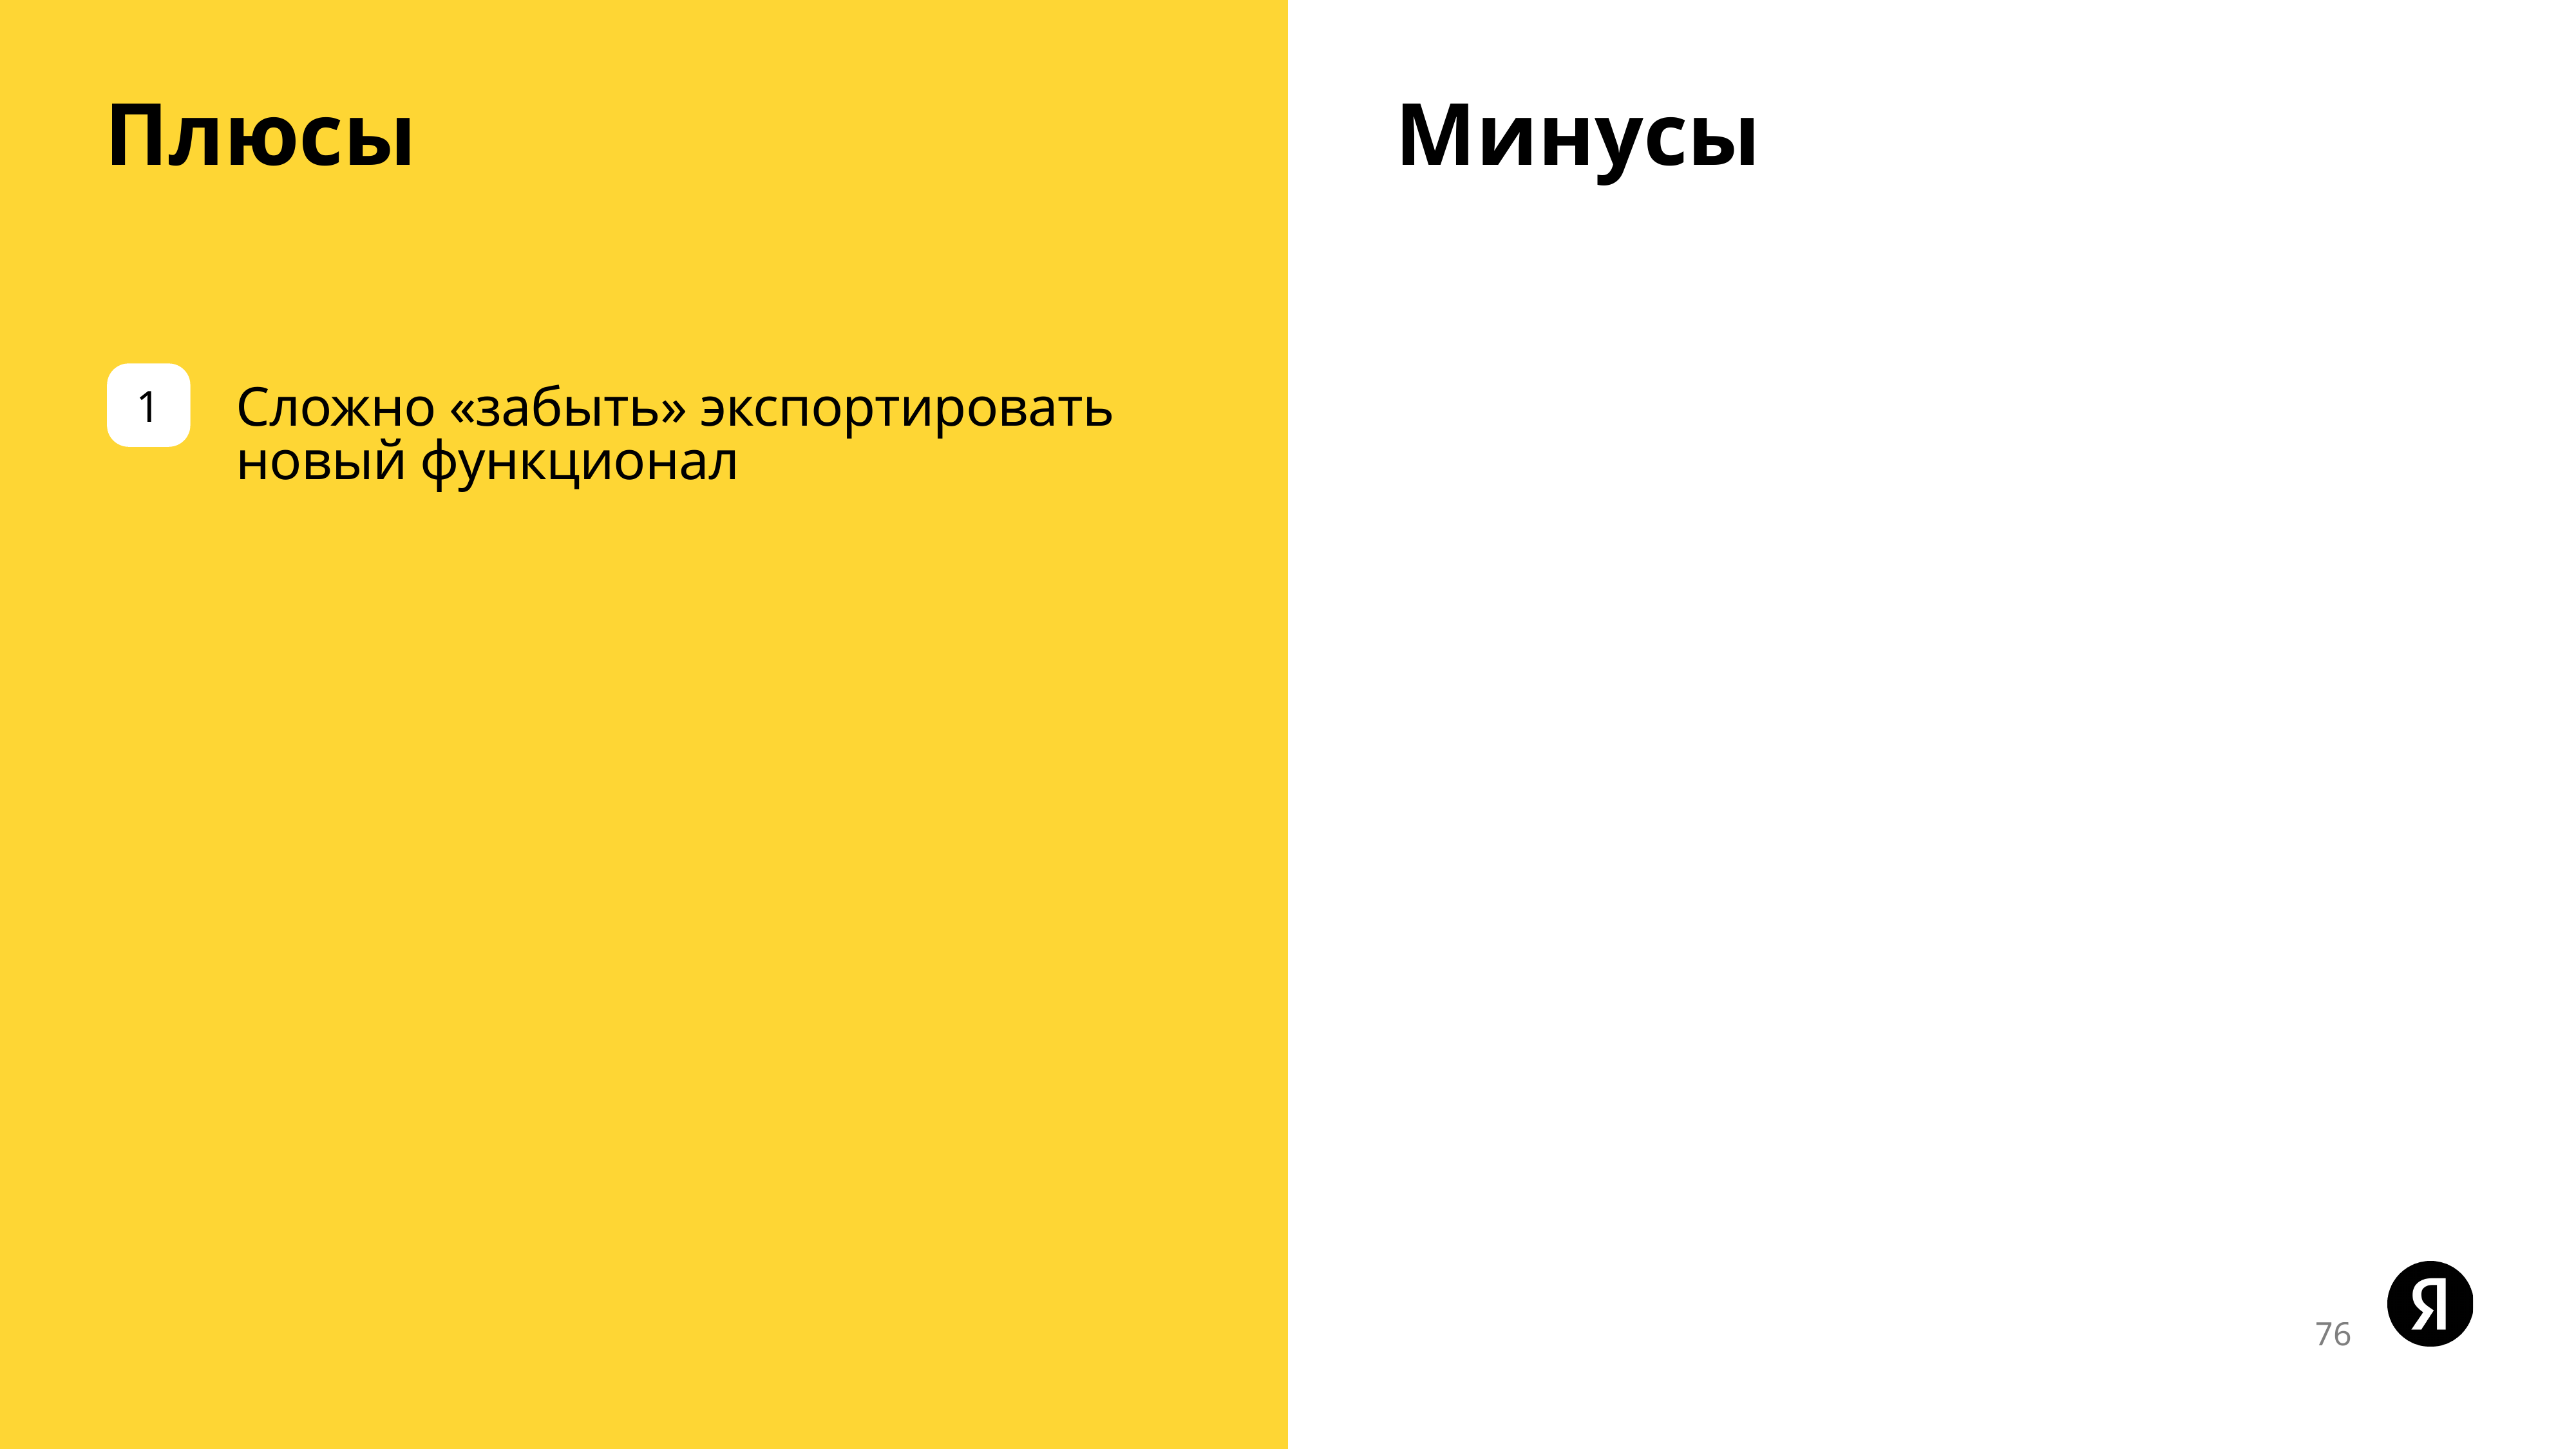

Плюсы
# Минусы
1
Сложно «забыть» экспортировать новый функционал
76